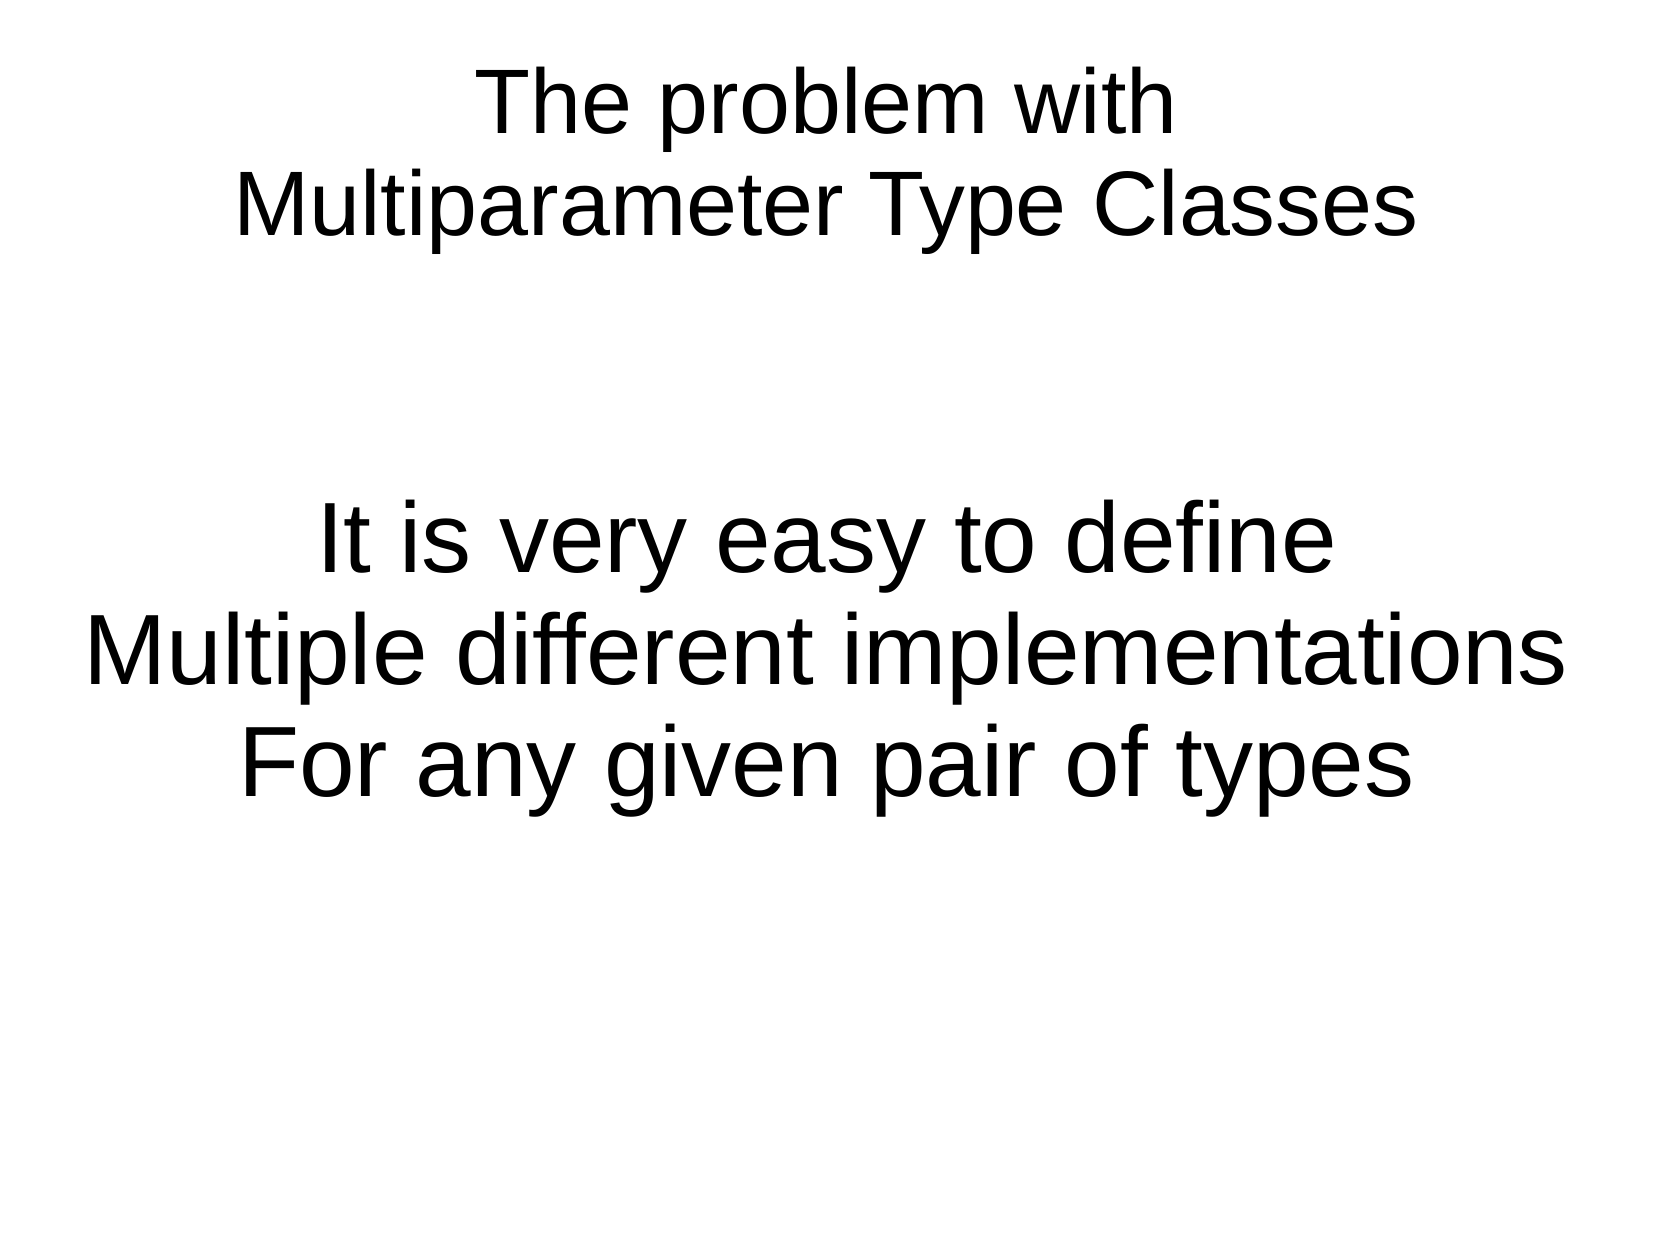

# The problem with Multiparameter Type Classes
It is very easy to define
Multiple different implementations
For any given pair of types